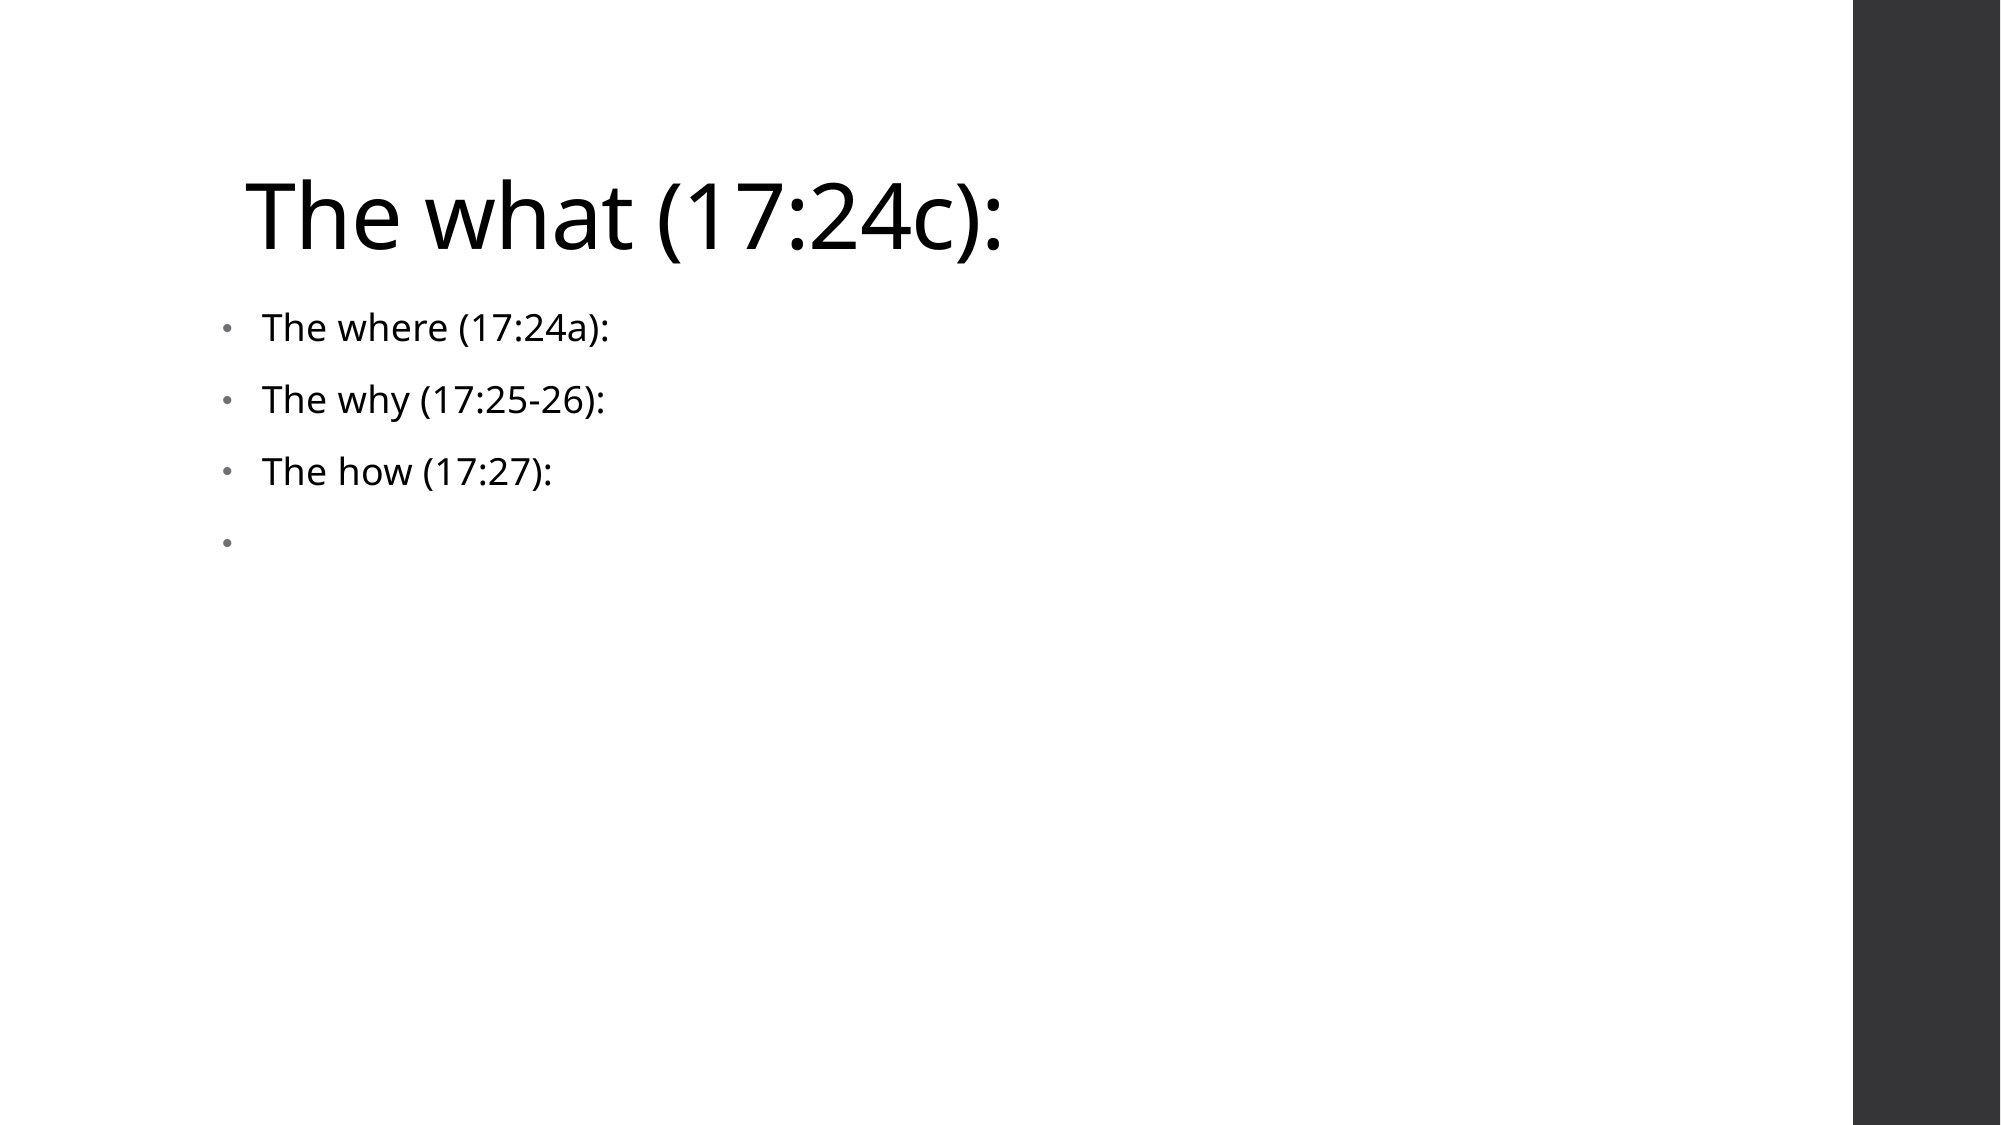

# The what (17:24c):
 The where (17:24a):
 The why (17:25-26):
 The how (17:27):